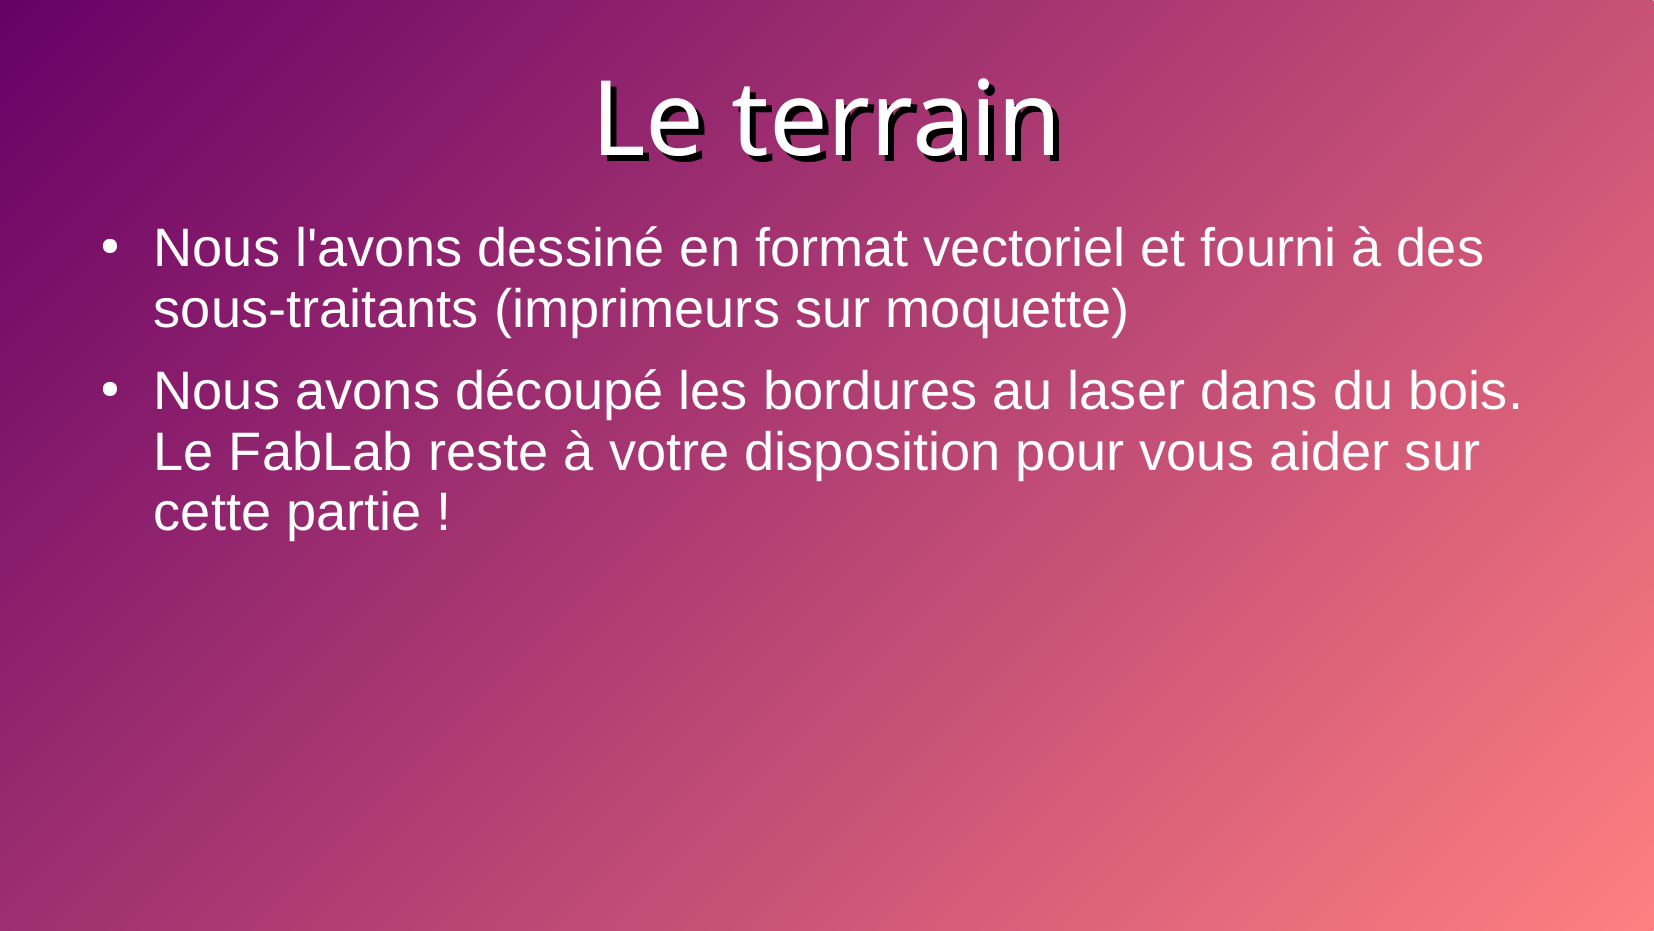

# Le terrain
Nous l'avons dessiné en format vectoriel et fourni à des sous-traitants (imprimeurs sur moquette)
Nous avons découpé les bordures au laser dans du bois. Le FabLab reste à votre disposition pour vous aider sur cette partie !